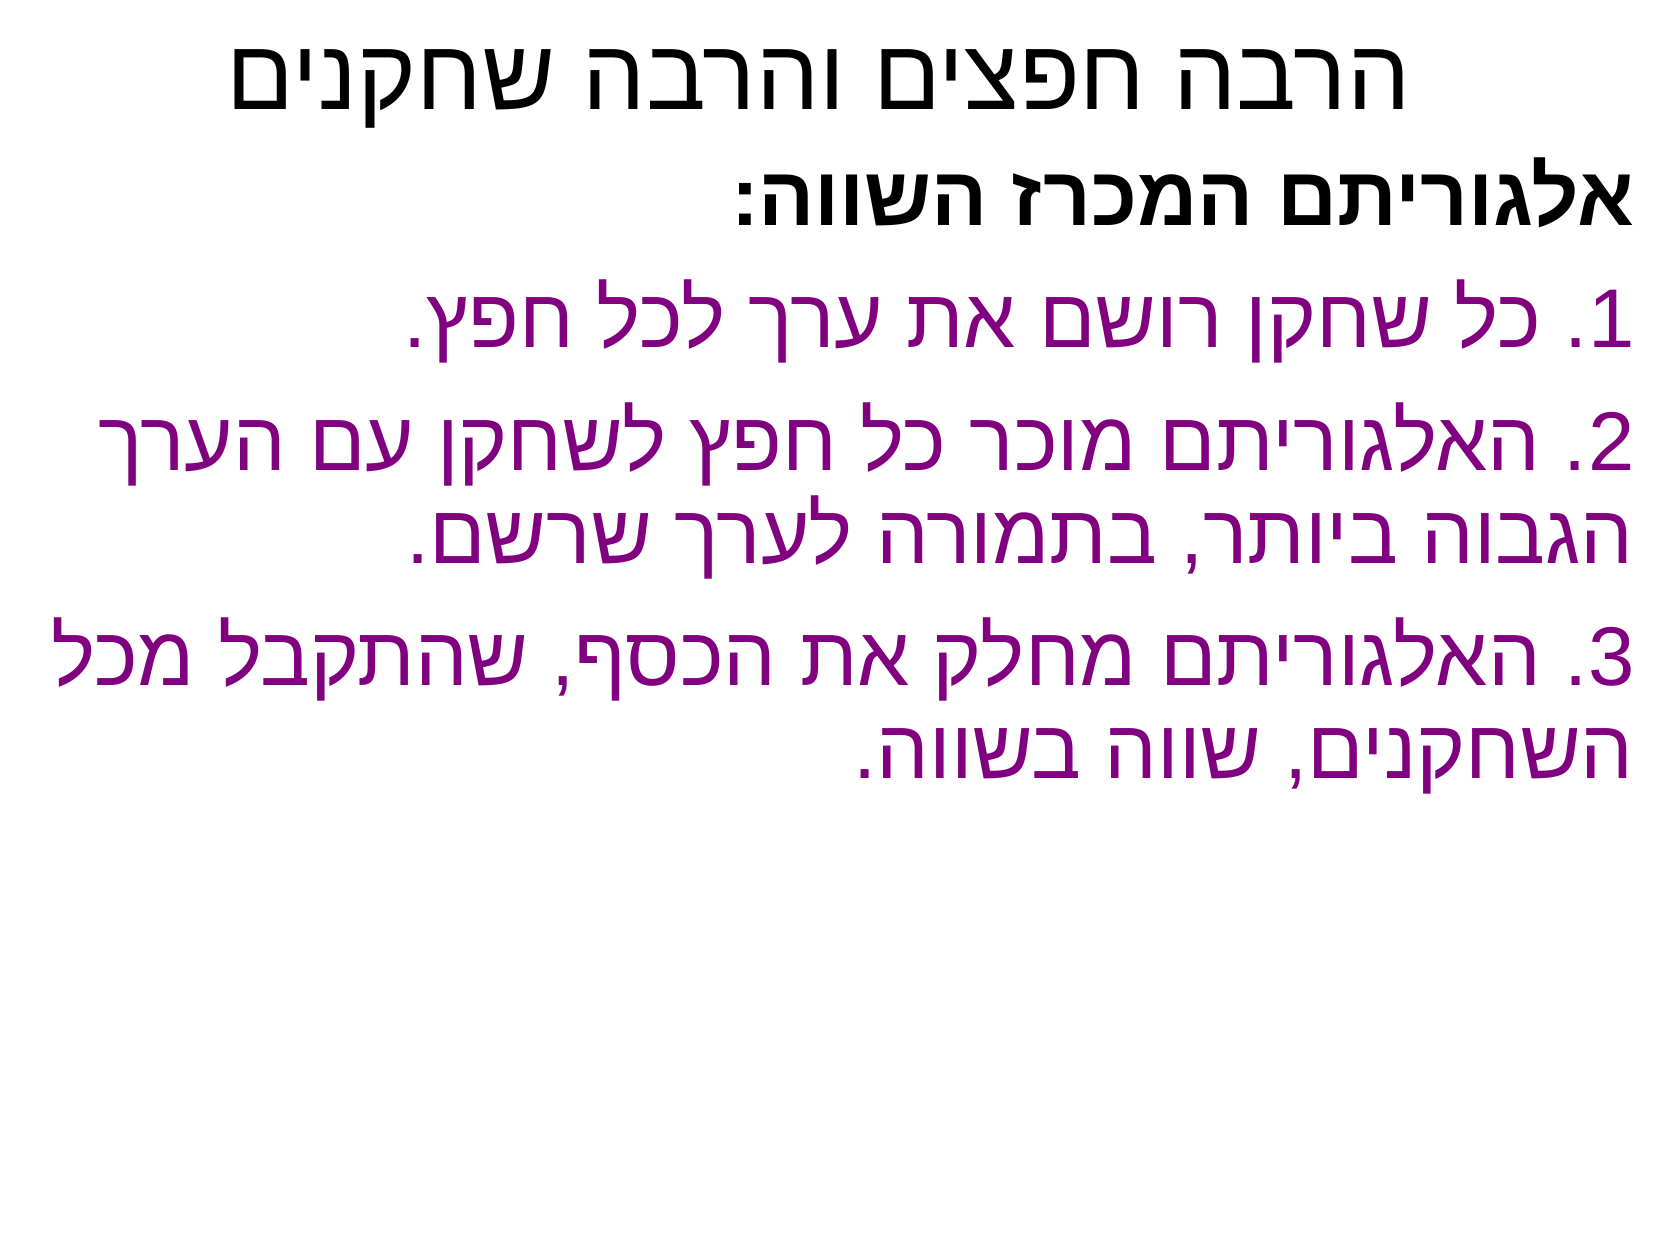

הרבה חפצים והרבה שחקנים
# אלגוריתם המכרז השווה:
1. כל שחקן רושם את ערך לכל חפץ.
2. האלגוריתם מוכר כל חפץ לשחקן עם הערך הגבוה ביותר, בתמורה לערך שרשם.
3. האלגוריתם מחלק את הכסף, שהתקבל מכל השחקנים, שווה בשווה.